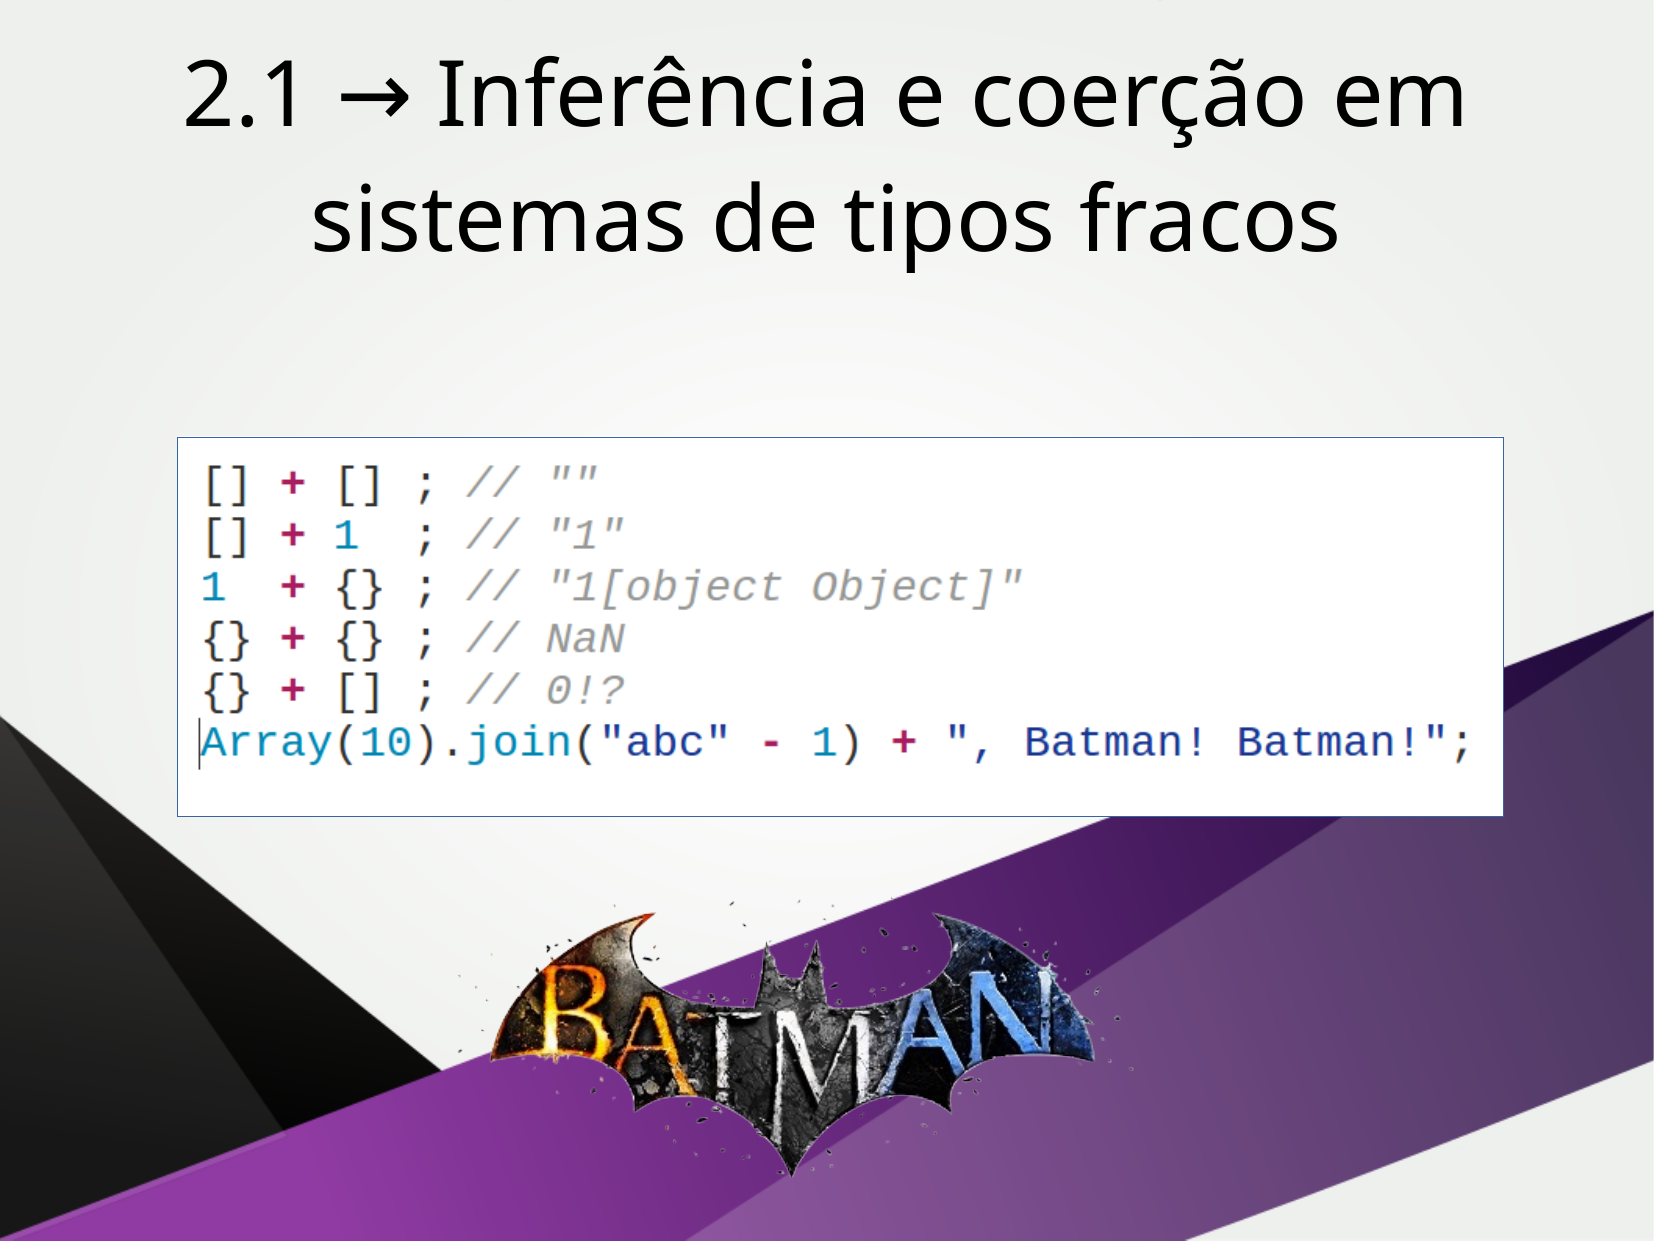

# 2.1 → Inferência e coerção em sistemas de tipos fracos